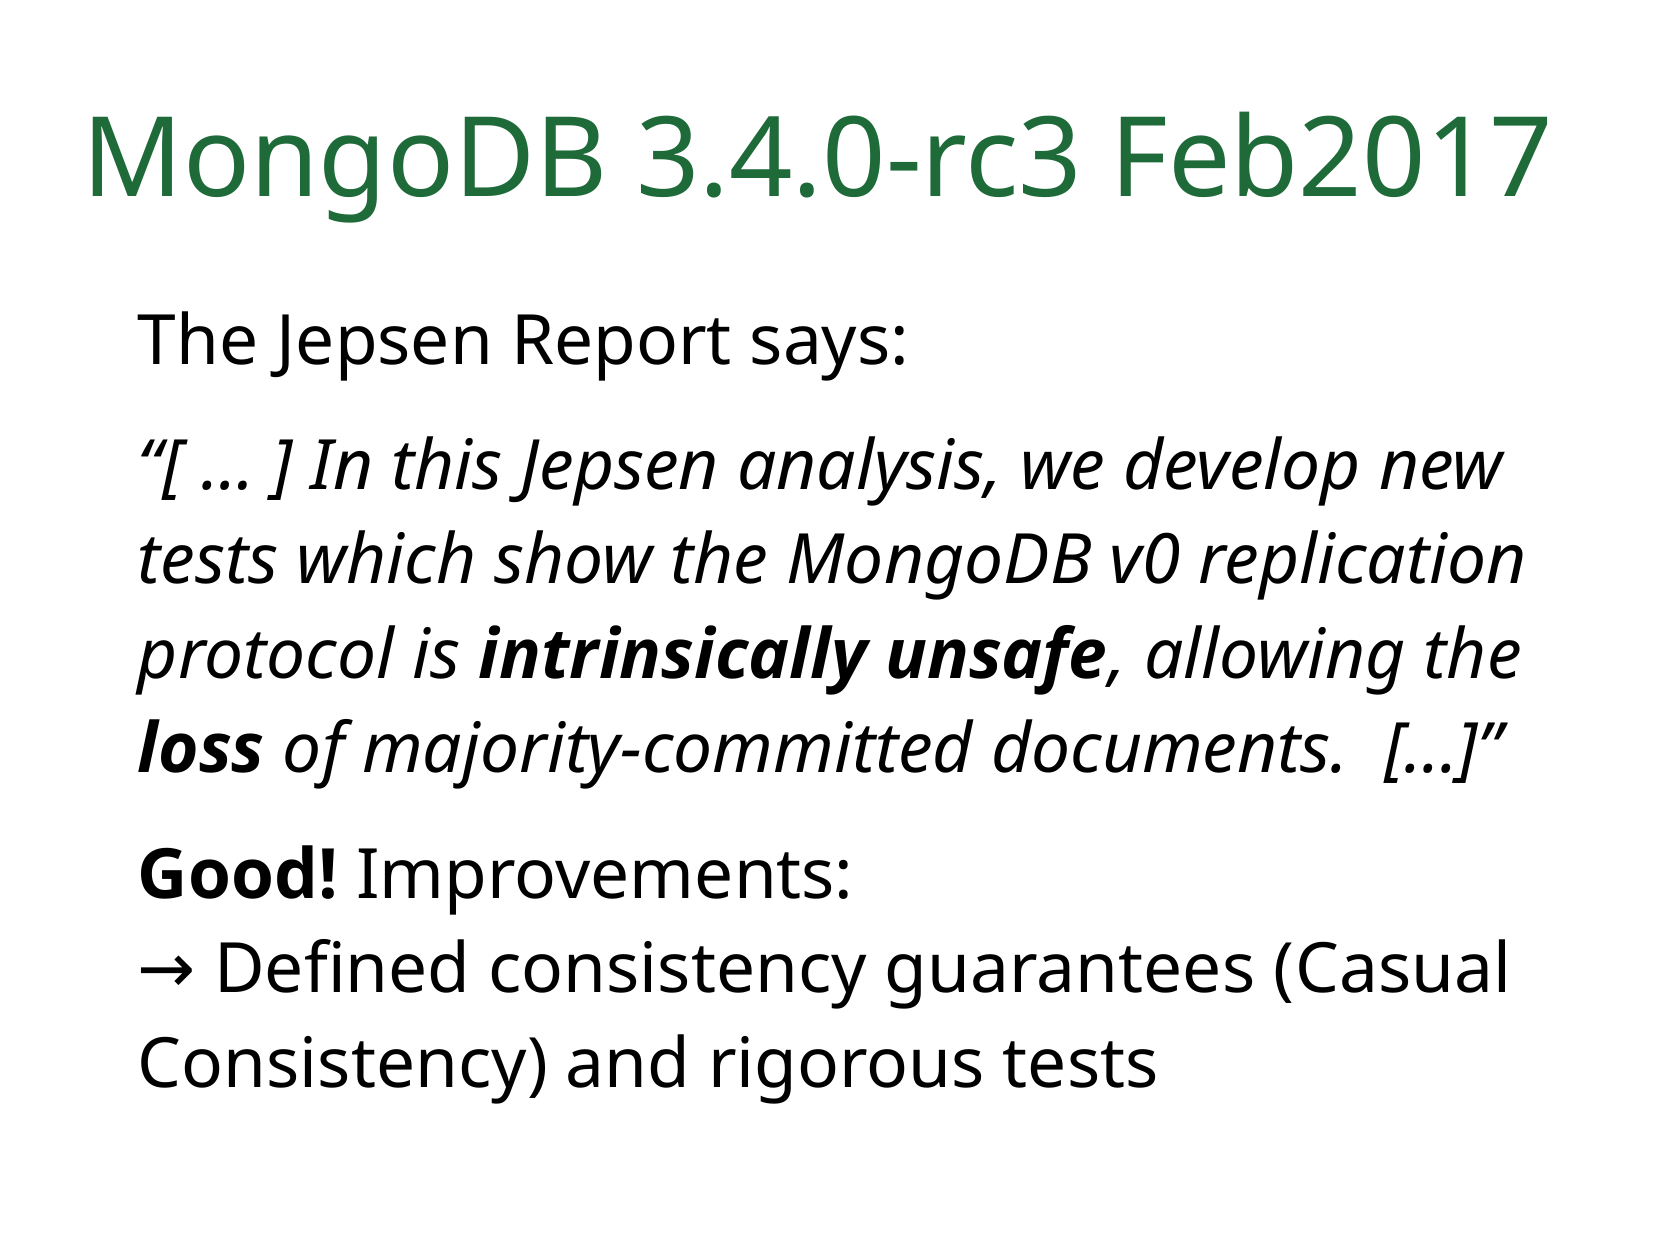

# MongoDB 3.4.0-rc3 Feb2017
The Jepsen Report says:
“[ … ] In this Jepsen analysis, we develop new tests which show the MongoDB v0 replication protocol is intrinsically unsafe, allowing the loss of majority-committed documents. [...]”
Good! Improvements:
→ Defined consistency guarantees (Casual Consistency) and rigorous tests